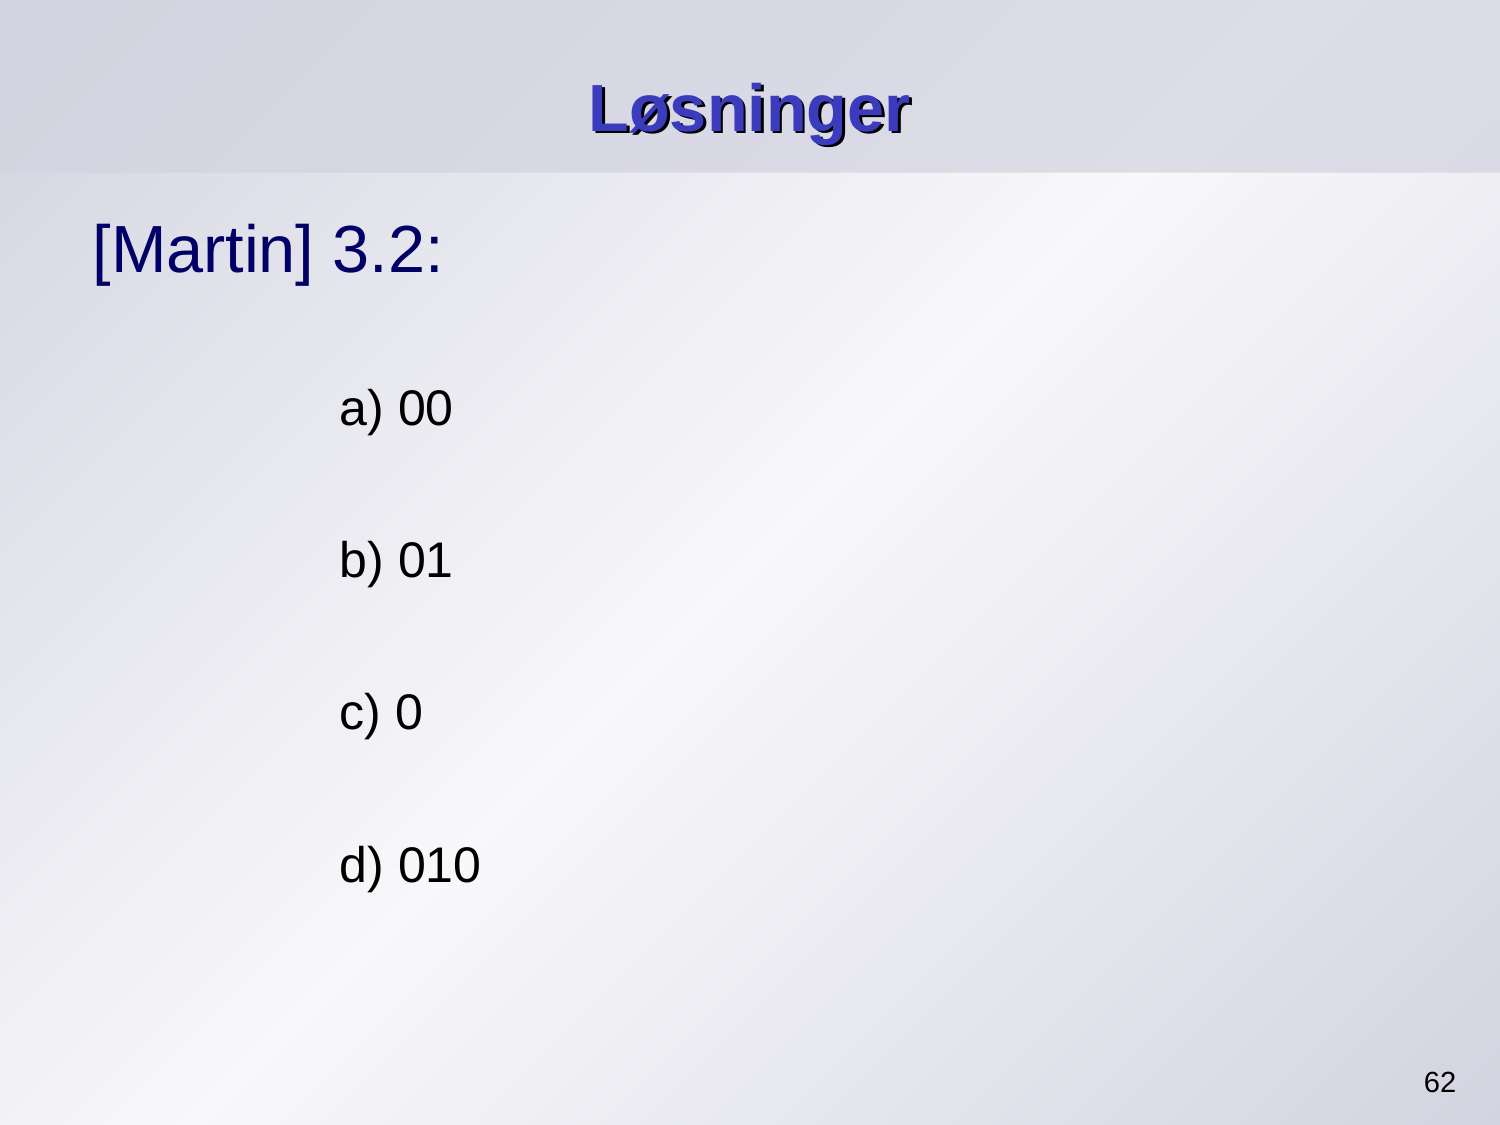

# Løsninger
[Martin] 3.2:
a) 00
b) 01
c) 0
d) 010
62